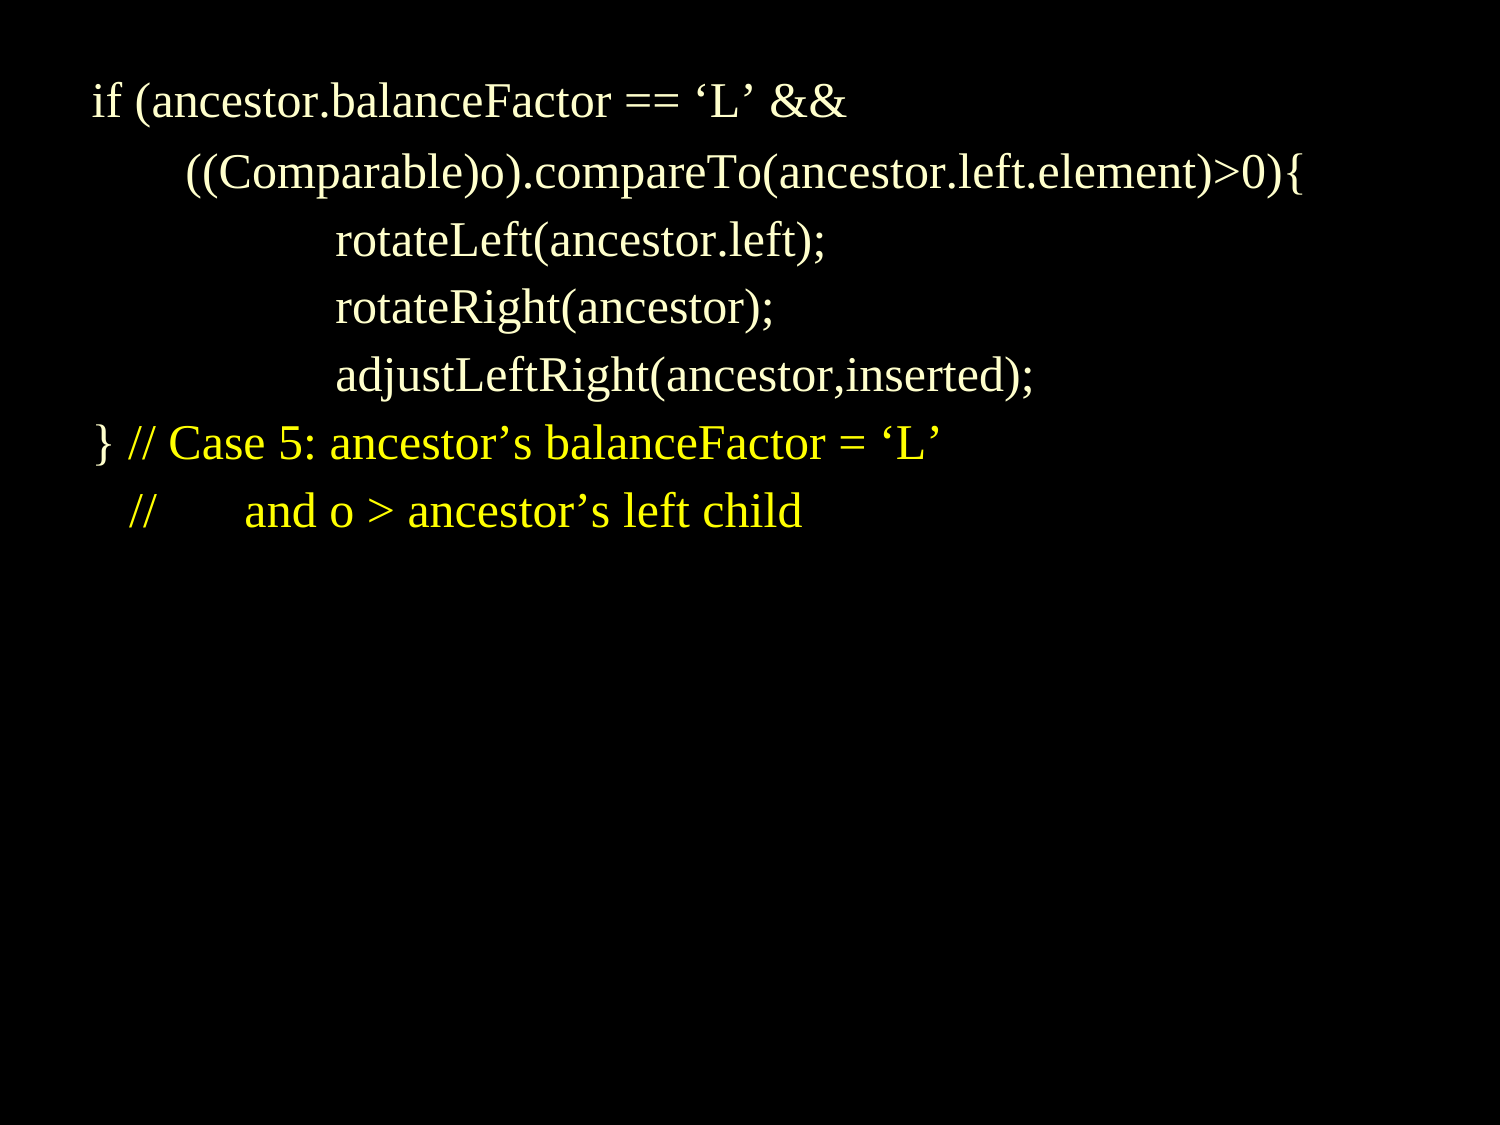

# if (ancestor.balanceFactor == ‘L’ &&
		((Comparable)o).compareTo(ancestor.left.element)>0){
			rotateLeft(ancestor.left);
			rotateRight(ancestor);
			adjustLeftRight(ancestor,inserted);
	} // Case 5: ancestor’s balanceFactor = ‘L’
	 // and o > ancestor’s left child